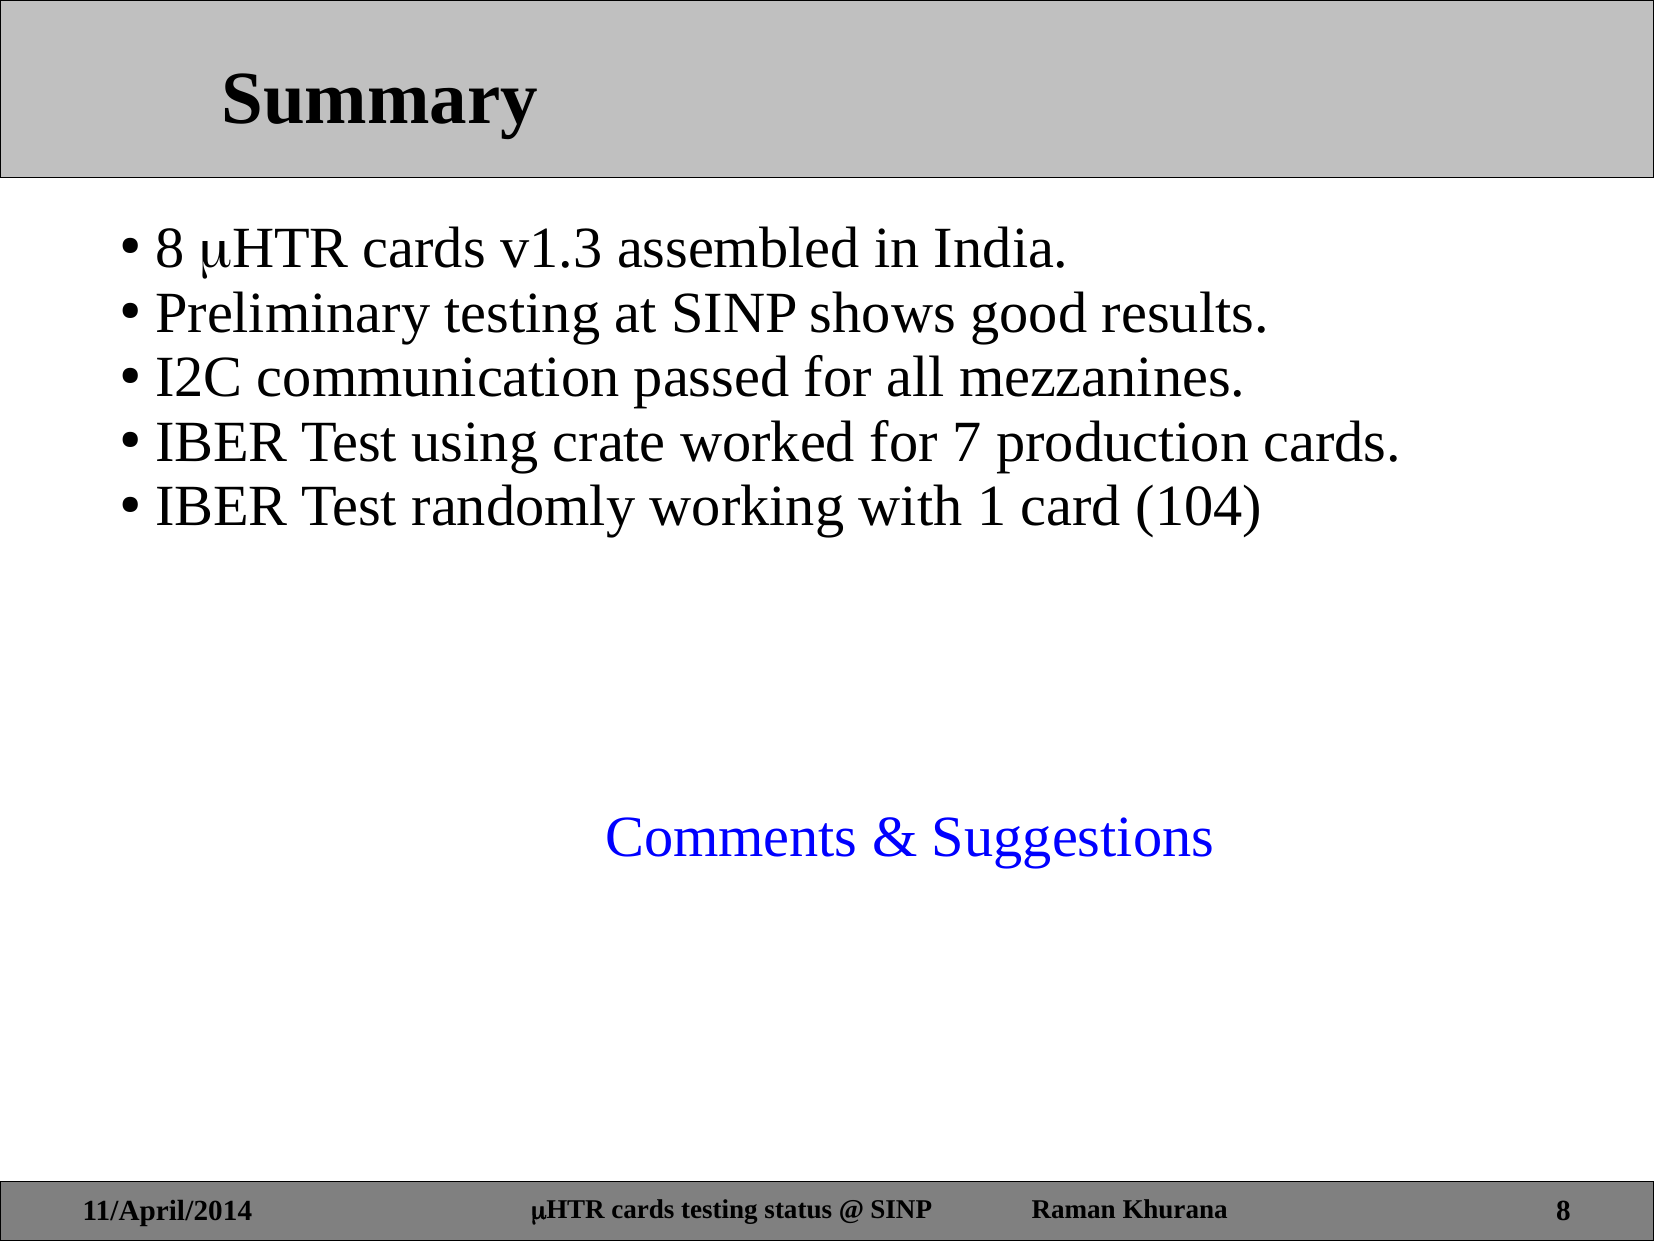

Summary
 8 mHTR cards v1.3 assembled in India.
 Preliminary testing at SINP shows good results.
 I2C communication passed for all mezzanines.
 IBER Test using crate worked for 7 production cards.
 IBER Test randomly working with 1 card (104)
Comments & Suggestions
8